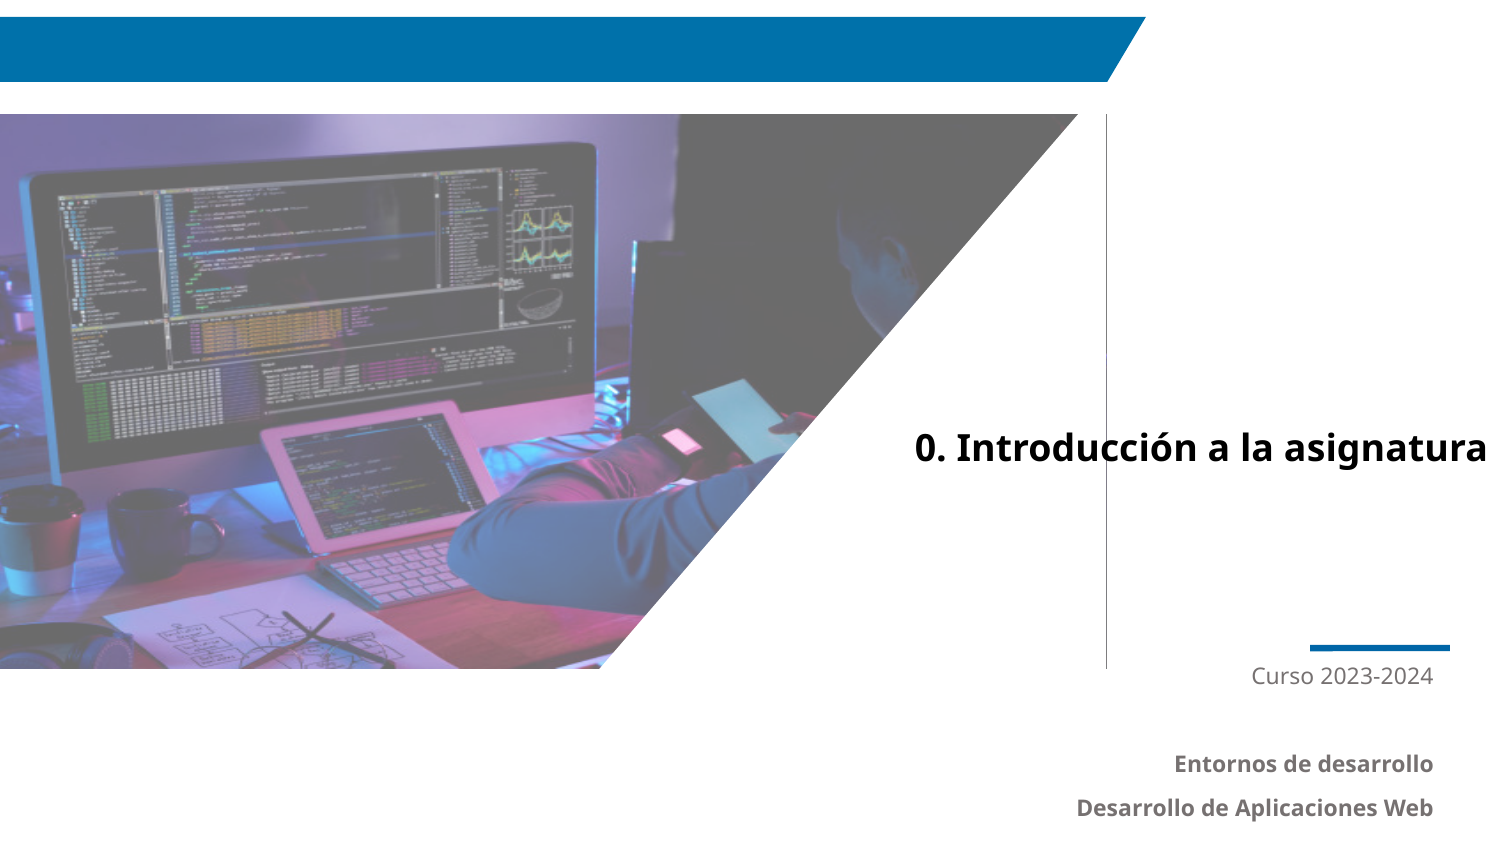

0. Introducción a la asignatura
# Curso 2023-2024
Entornos de desarrollo
Desarrollo de Aplicaciones Web